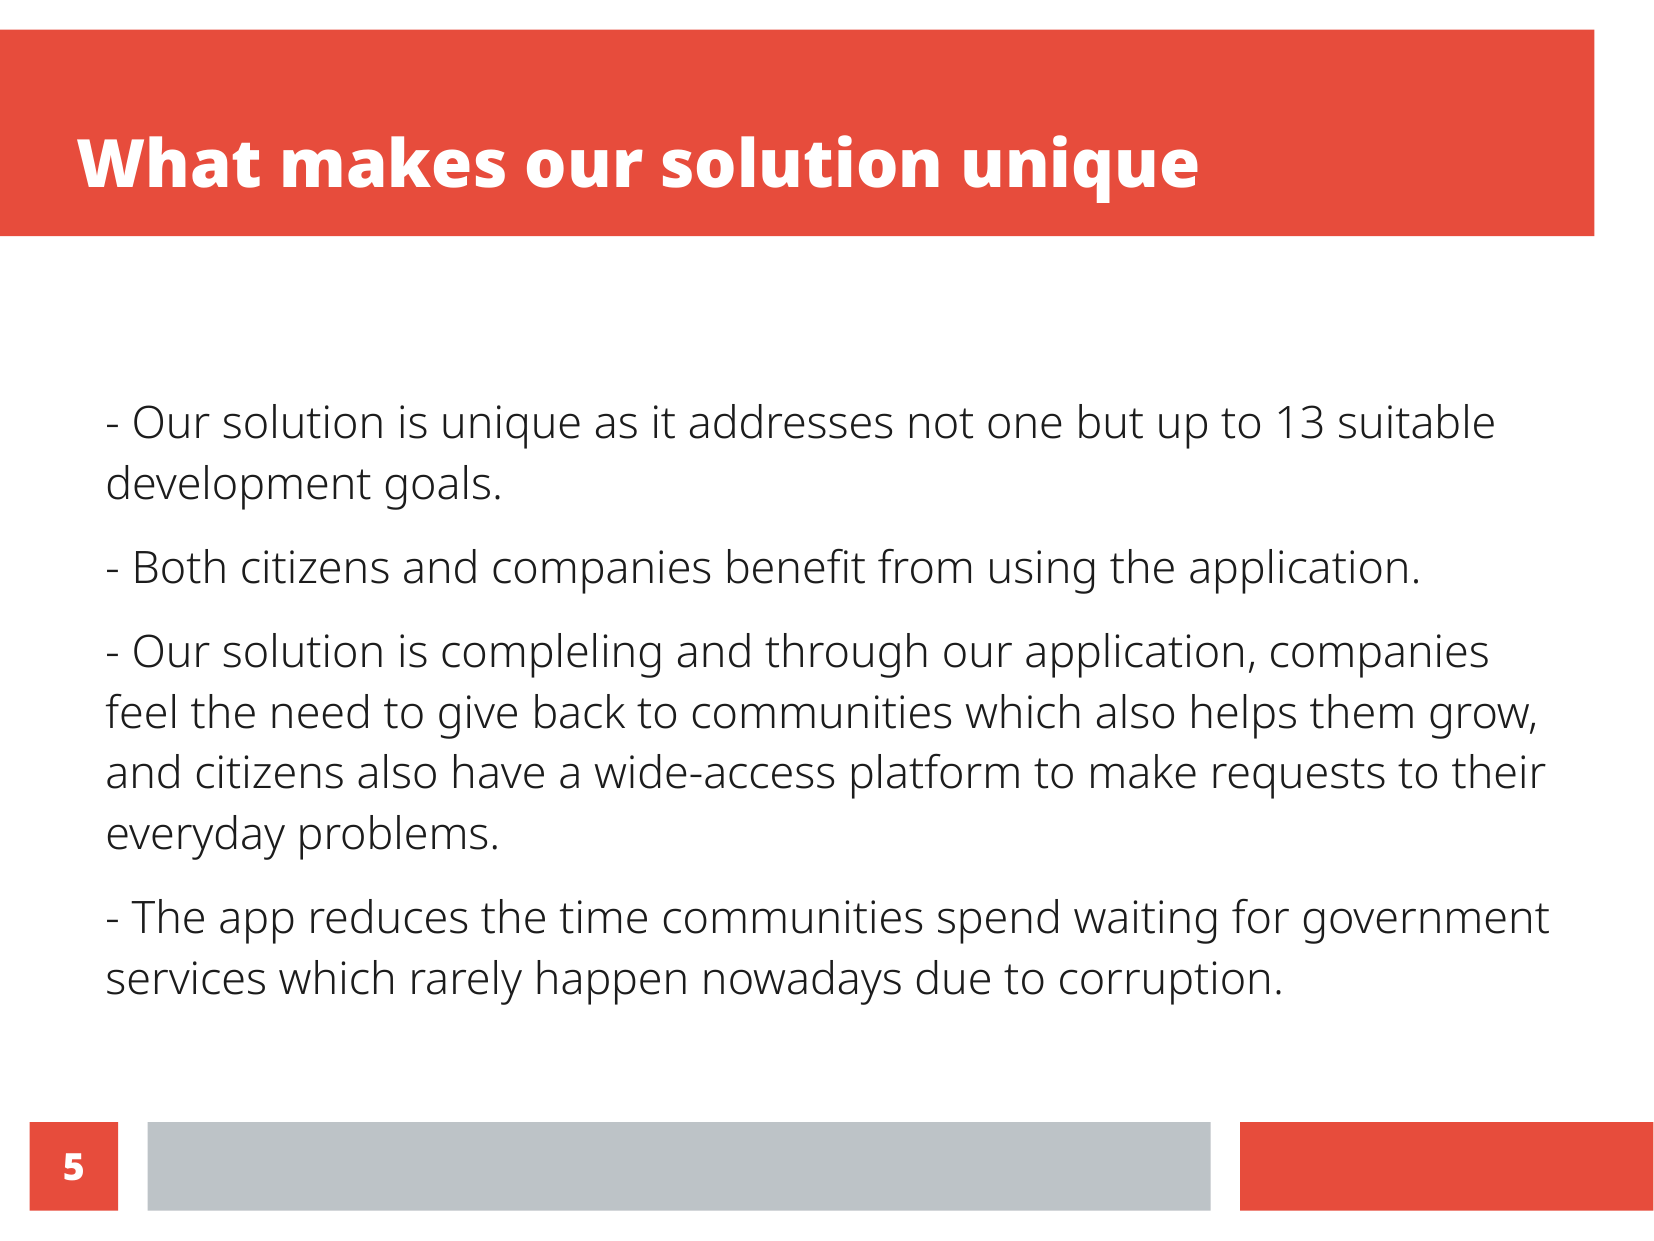

# What makes our solution unique
- Our solution is unique as it addresses not one but up to 13 suitable development goals.
- Both citizens and companies benefit from using the application.
- Our solution is compleling and through our application, companies feel the need to give back to communities which also helps them grow, and citizens also have a wide-access platform to make requests to their everyday problems.
- The app reduces the time communities spend waiting for government services which rarely happen nowadays due to corruption.
5